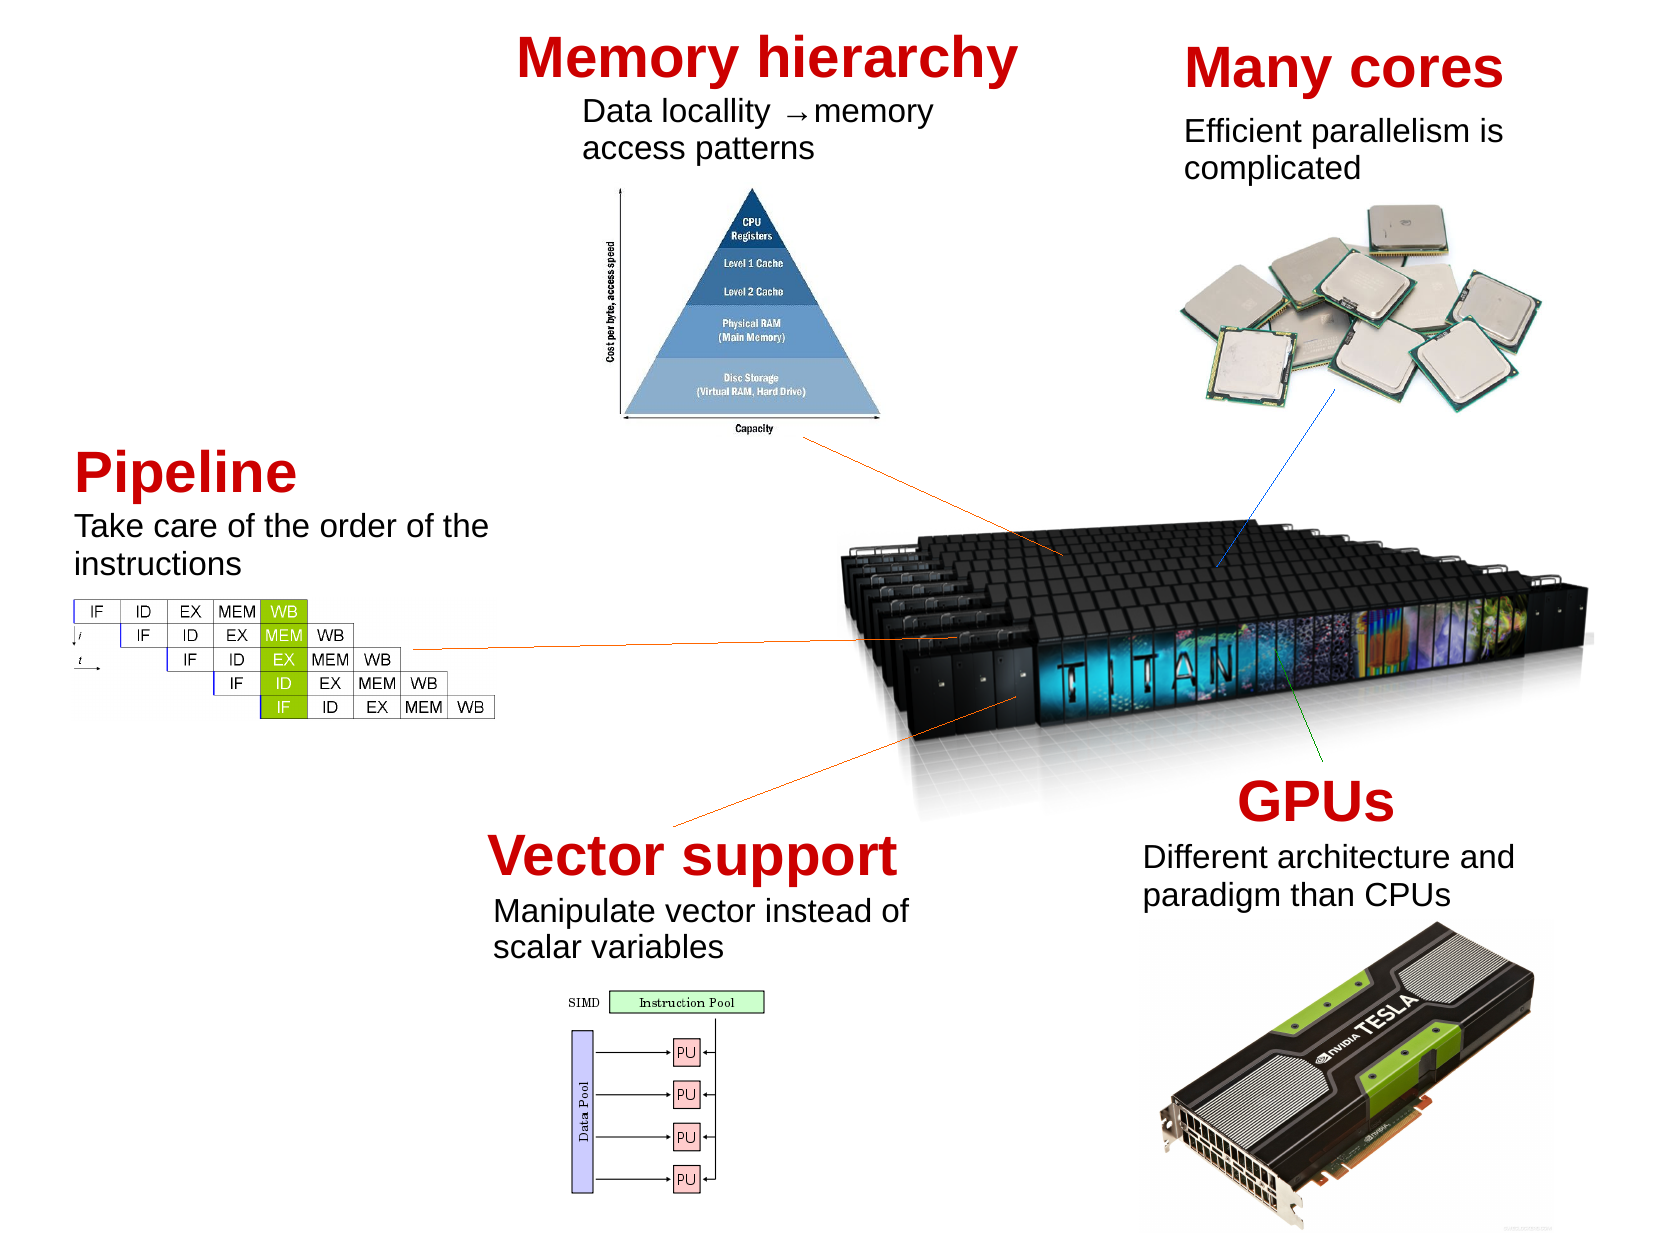

Memory hierarchy
Many cores
Data locallity →memory access patterns
Efficient parallelism is complicated
Pipeline
Take care of the order of the instructions
GPUs
Vector support
Different architecture and paradigm than CPUs
Manipulate vector instead of scalar variables